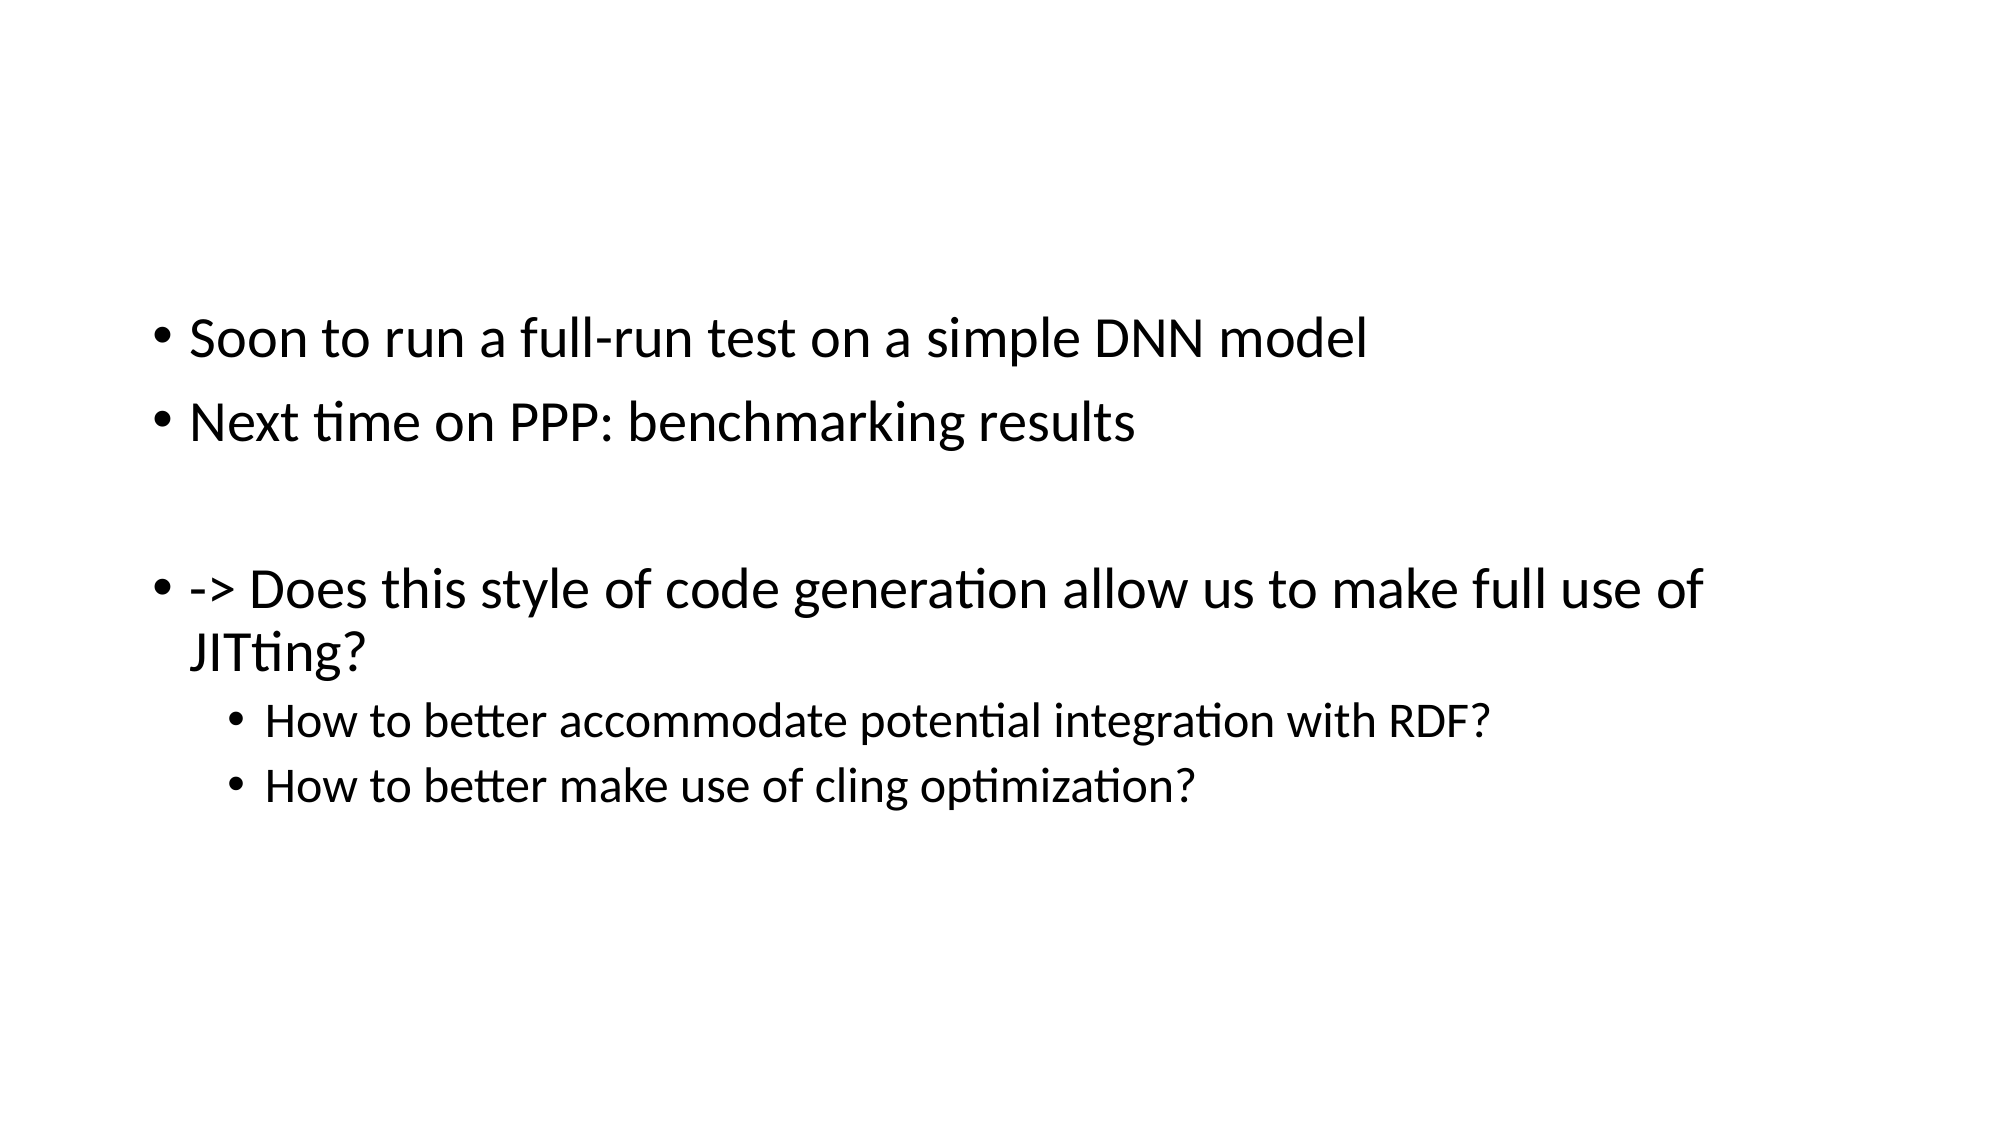

#
Soon to run a full-run test on a simple DNN model
Next time on PPP: benchmarking results
-> Does this style of code generation allow us to make full use of JITting?
How to better accommodate potential integration with RDF?
How to better make use of cling optimization?